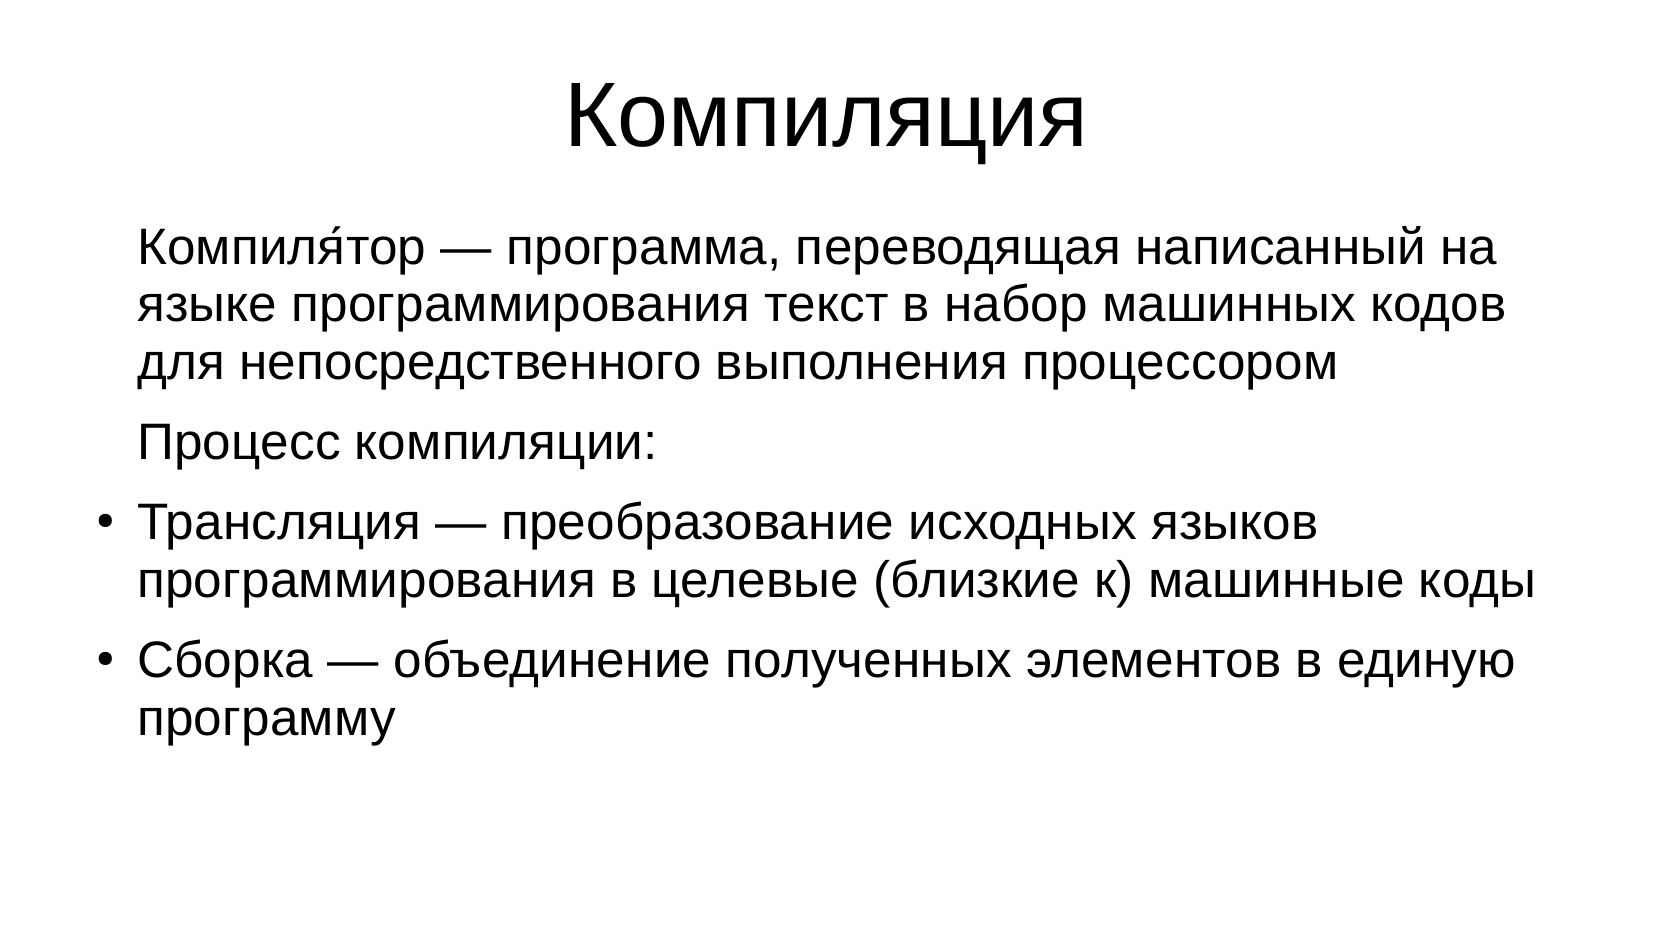

# Компиляция
Компиля́тор — программа, переводящая написанный на языке программирования текст в набор машинных кодов для непосредственного выполнения процессором
Процесс компиляции:
Трансляция — преобразование исходных языков программирования в целевые (близкие к) машинные коды
Сборка — объединение полученных элементов в единую программу